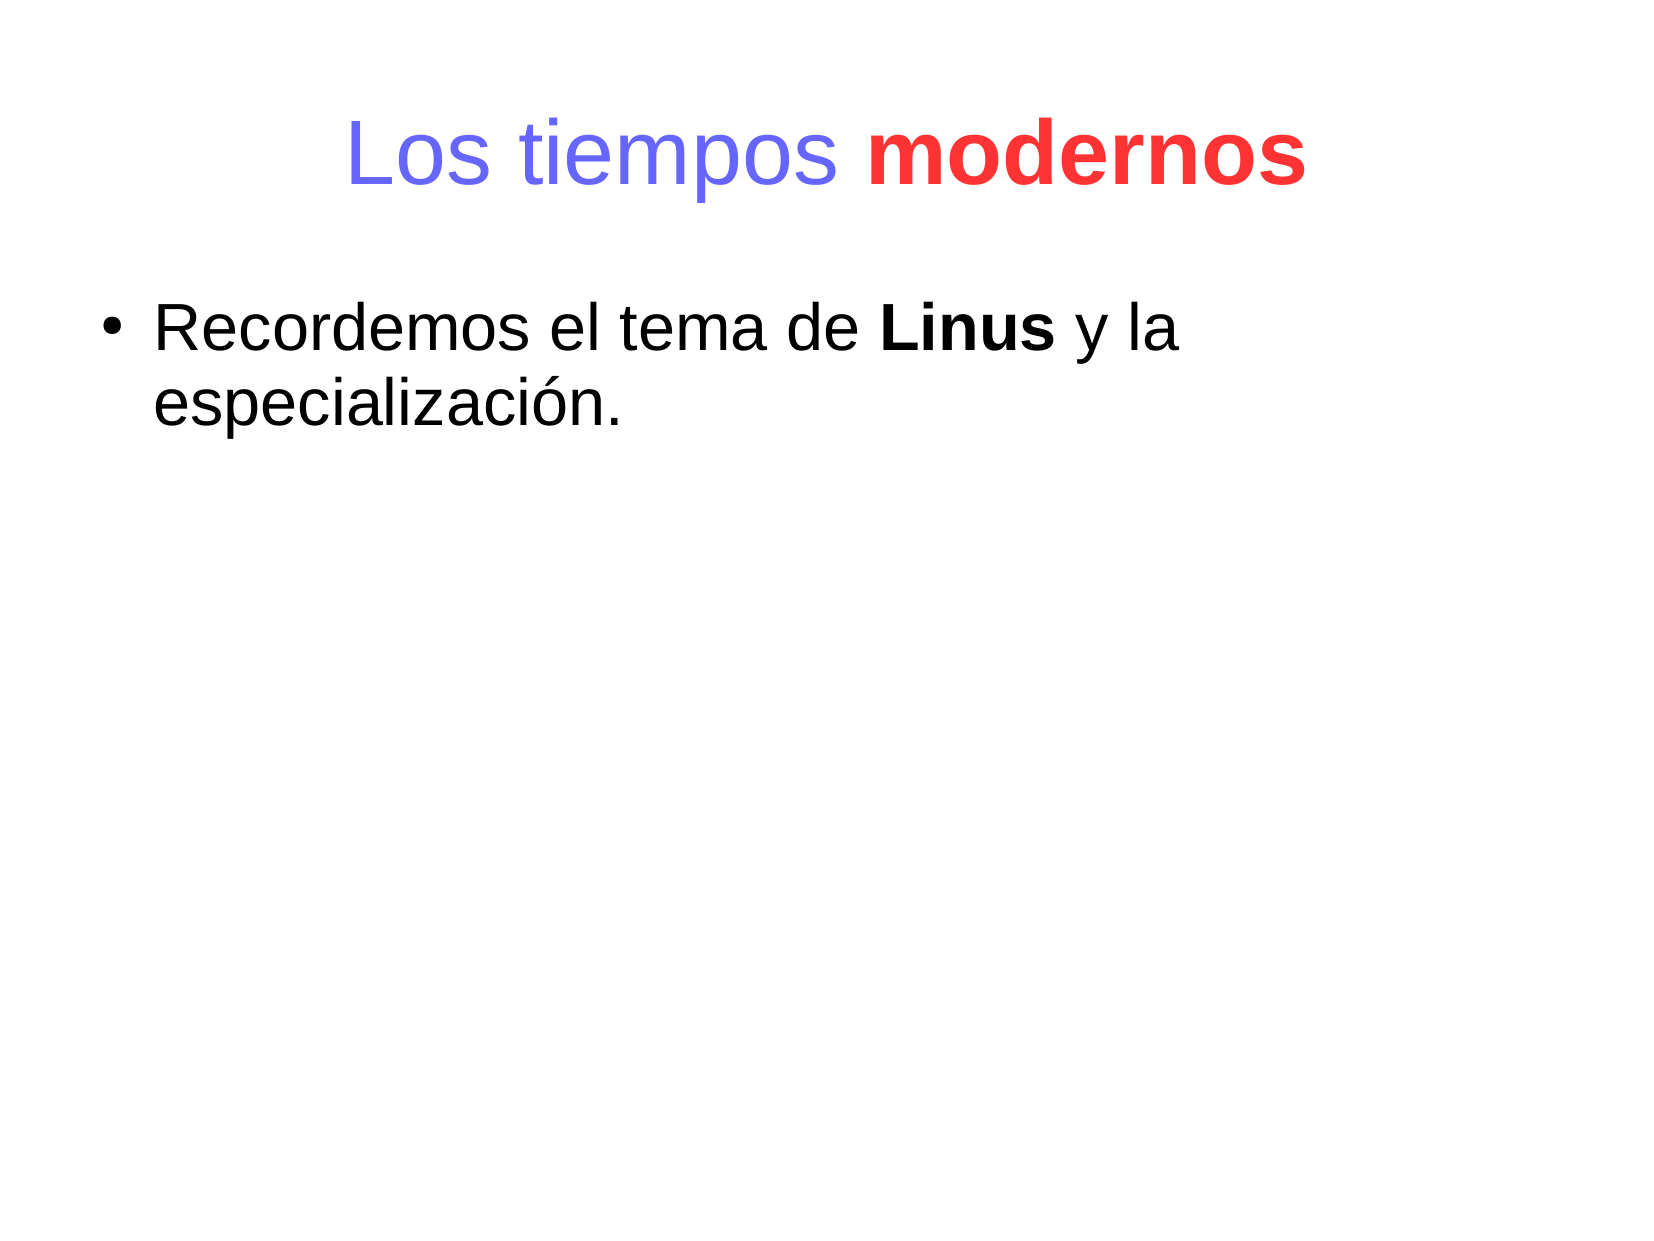

# Los tiempos modernos
Recordemos el tema de Linus y la especialización.